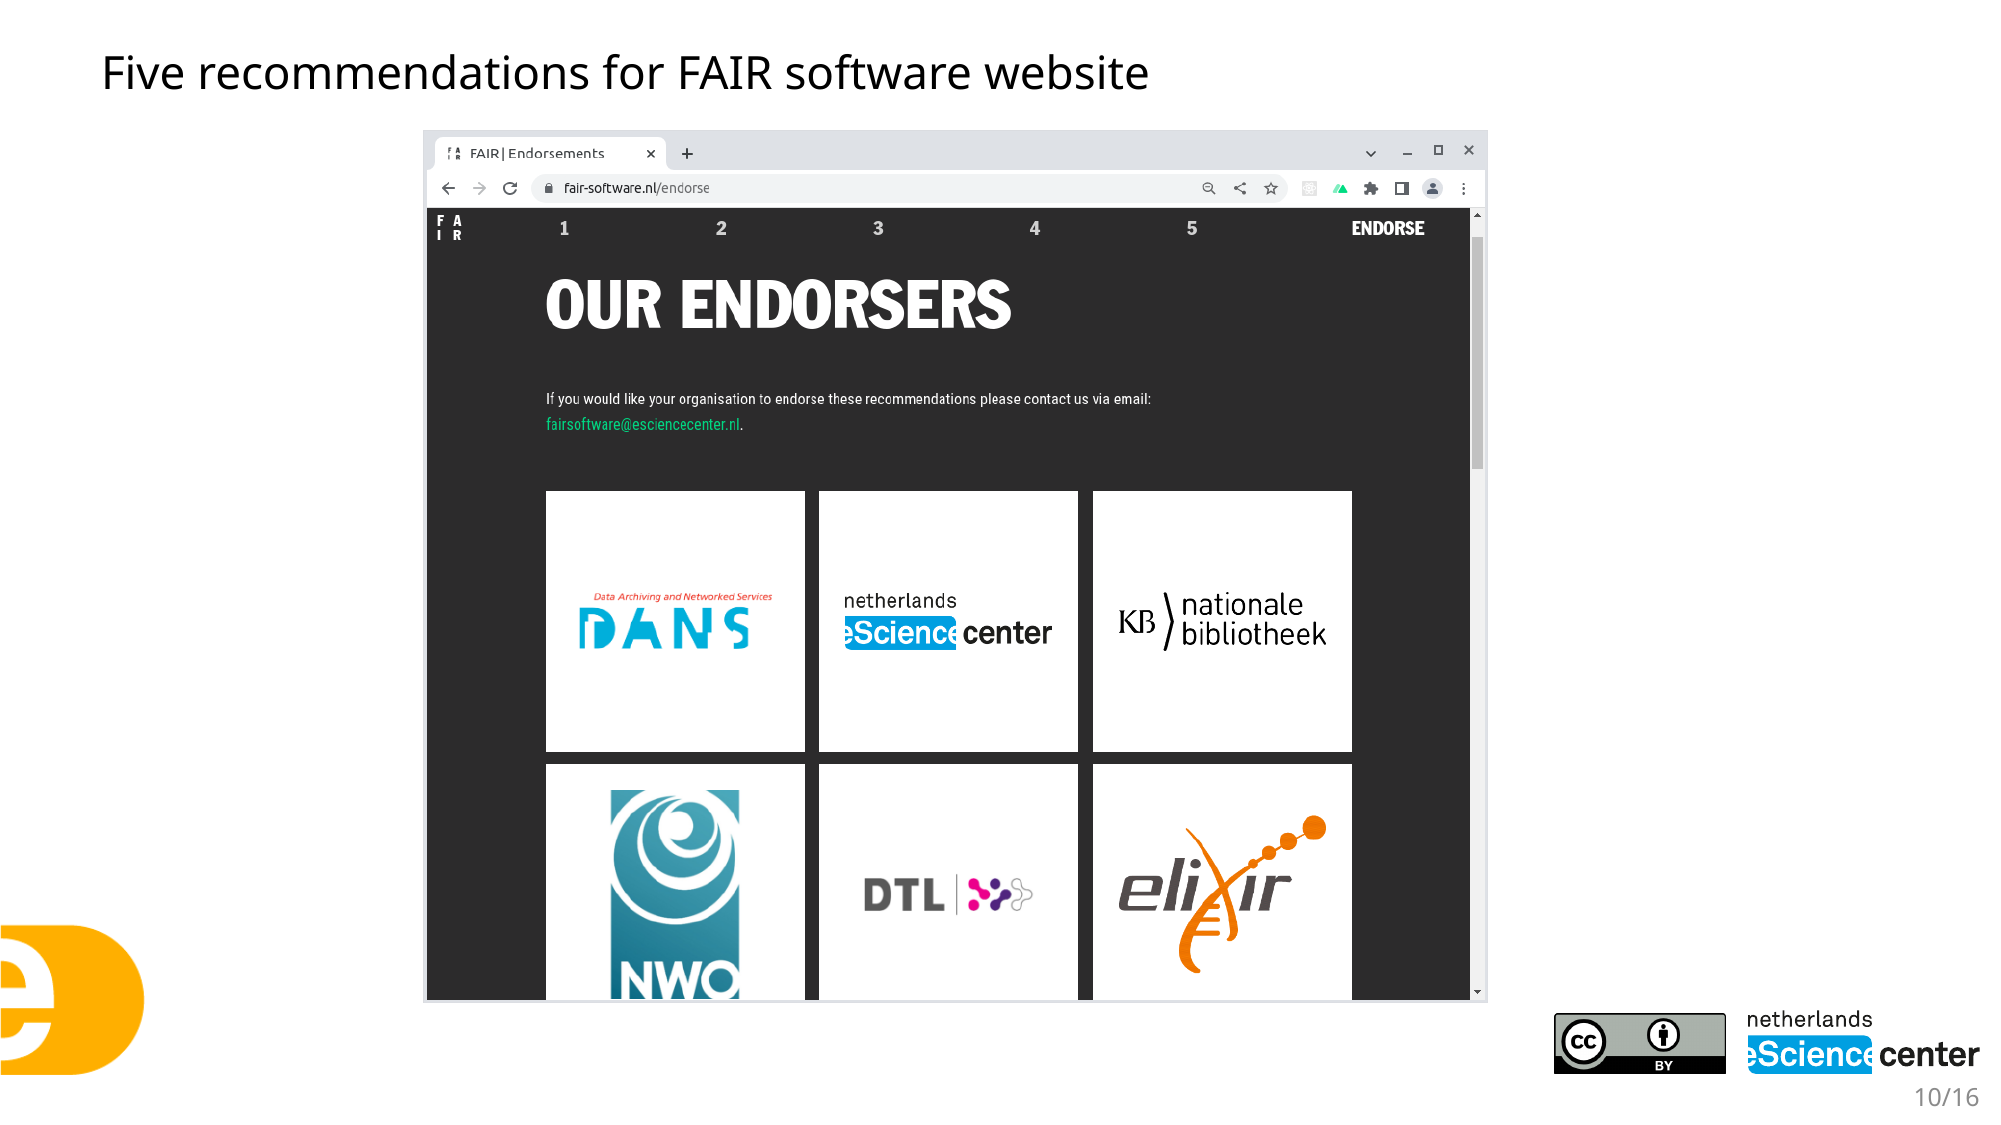

Five recommendations for FAIR software website
10